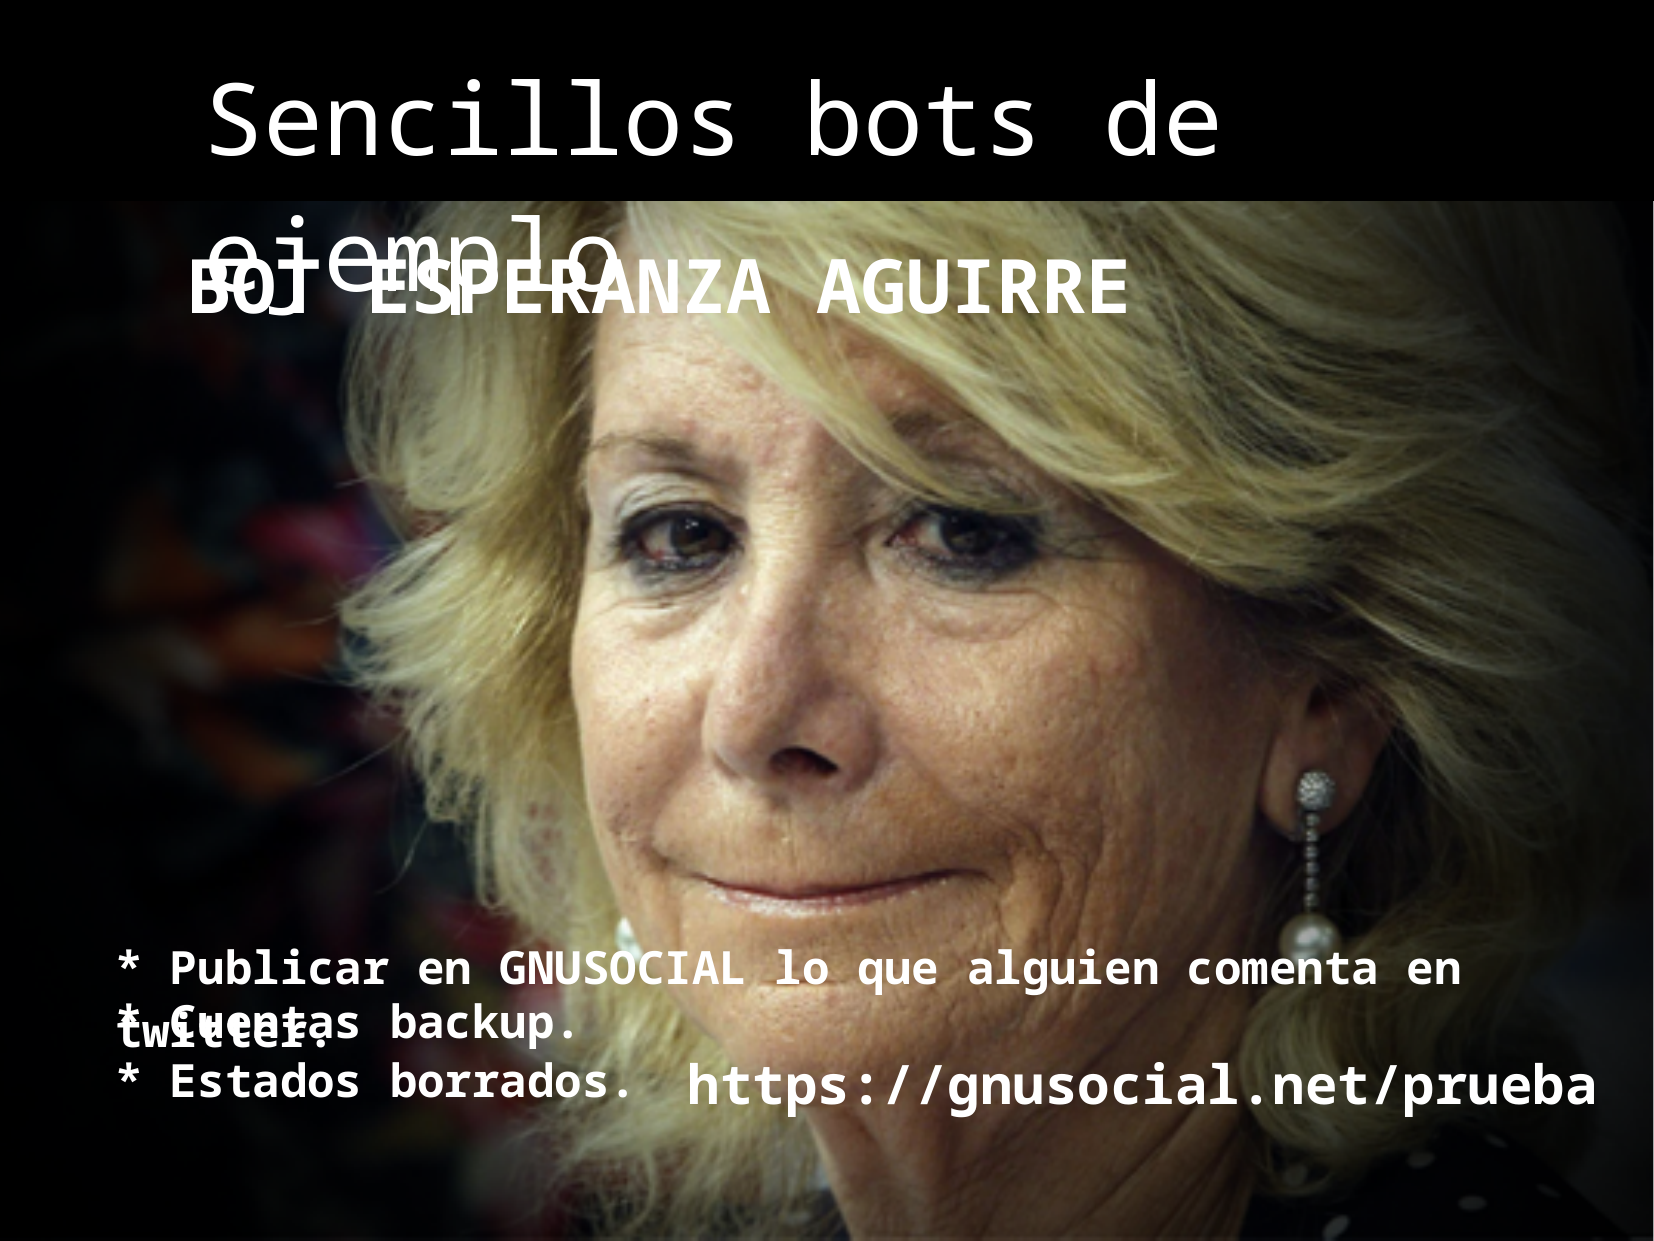

Sencillos bots de ejemplo
BOT ESPERANZA AGUIRRE
* Publicar en GNUSOCIAL lo que alguien comenta en twitter.
* Cuentas backup.
https://gnusocial.net/prueba
* Estados borrados.